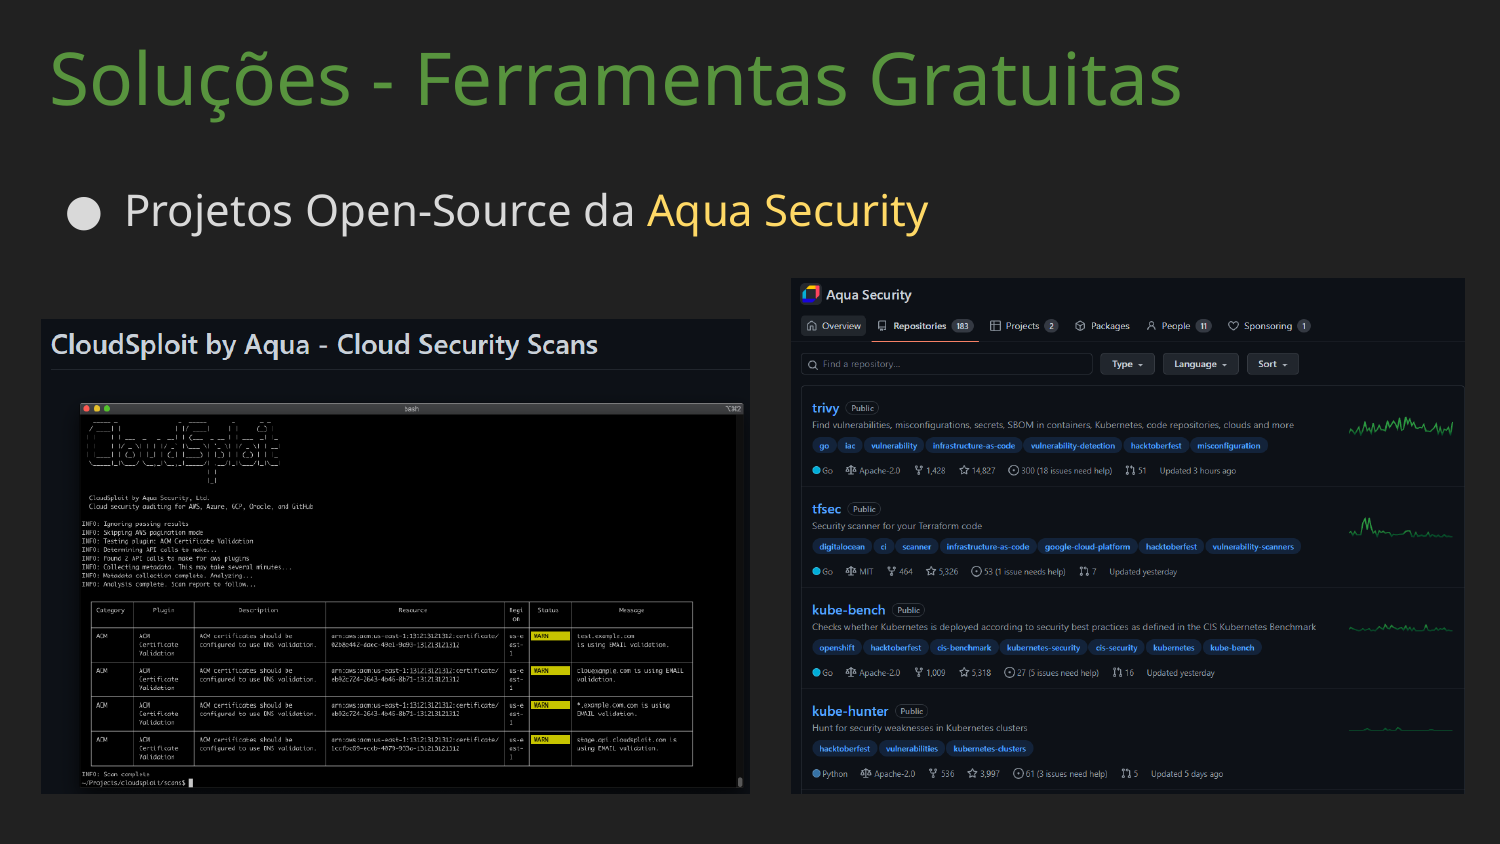

# Soluções - Ferramentas Gratuitas
Projetos Open-Source da Aqua Security